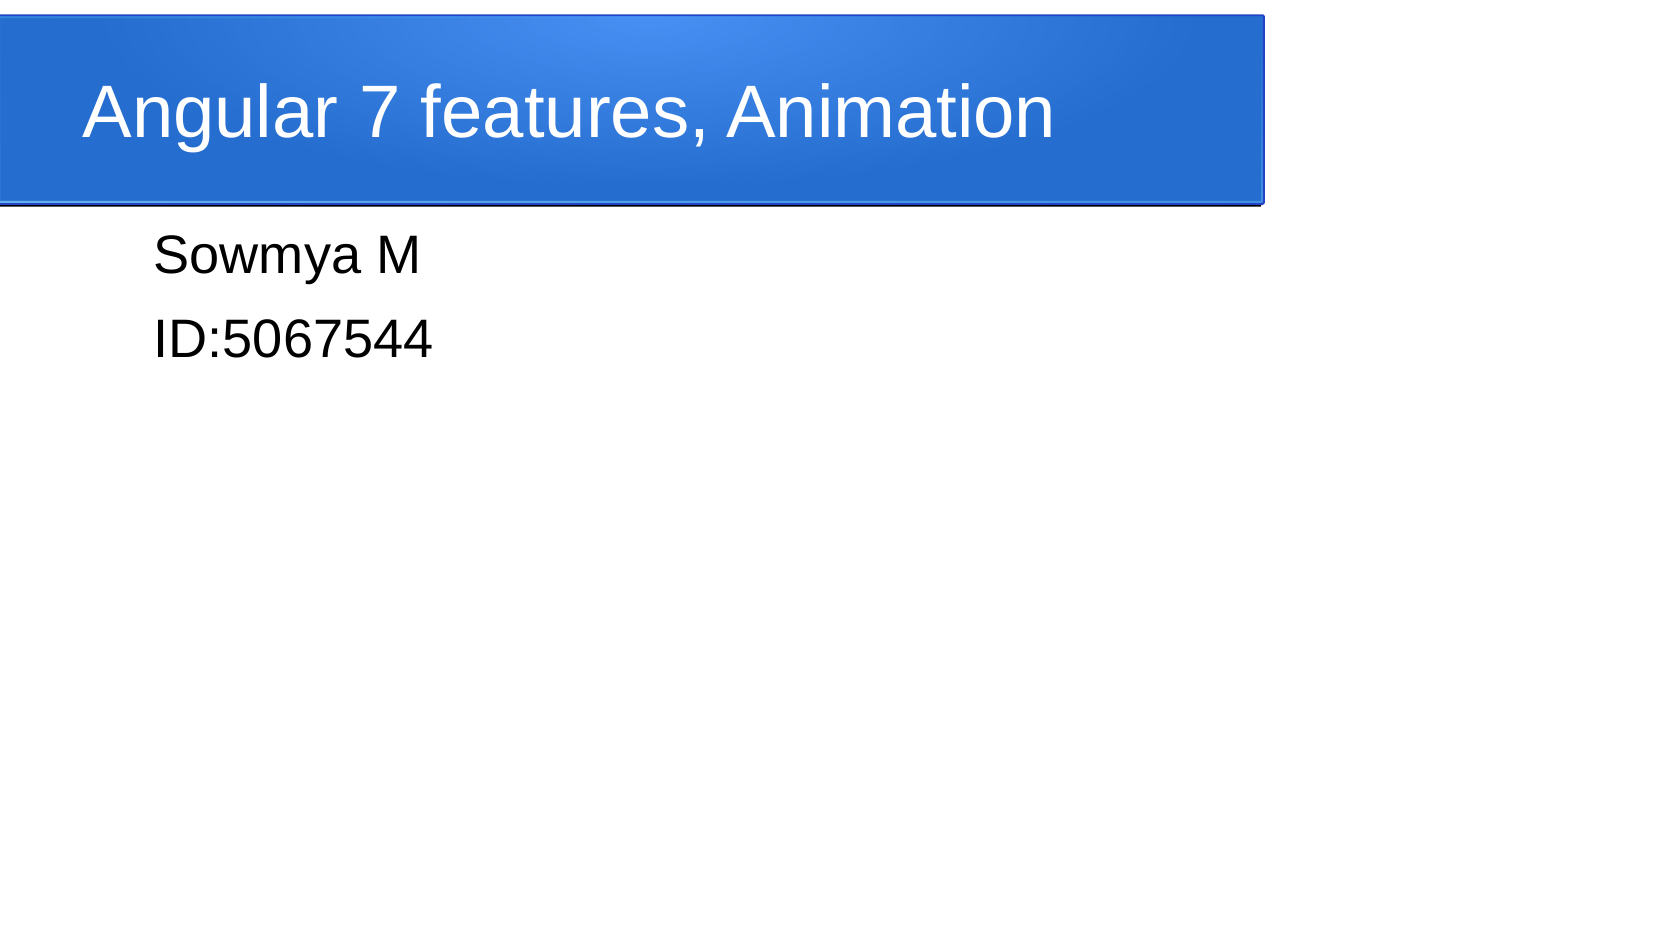

# Angular 7 features, Animation
Sowmya M
ID:5067544